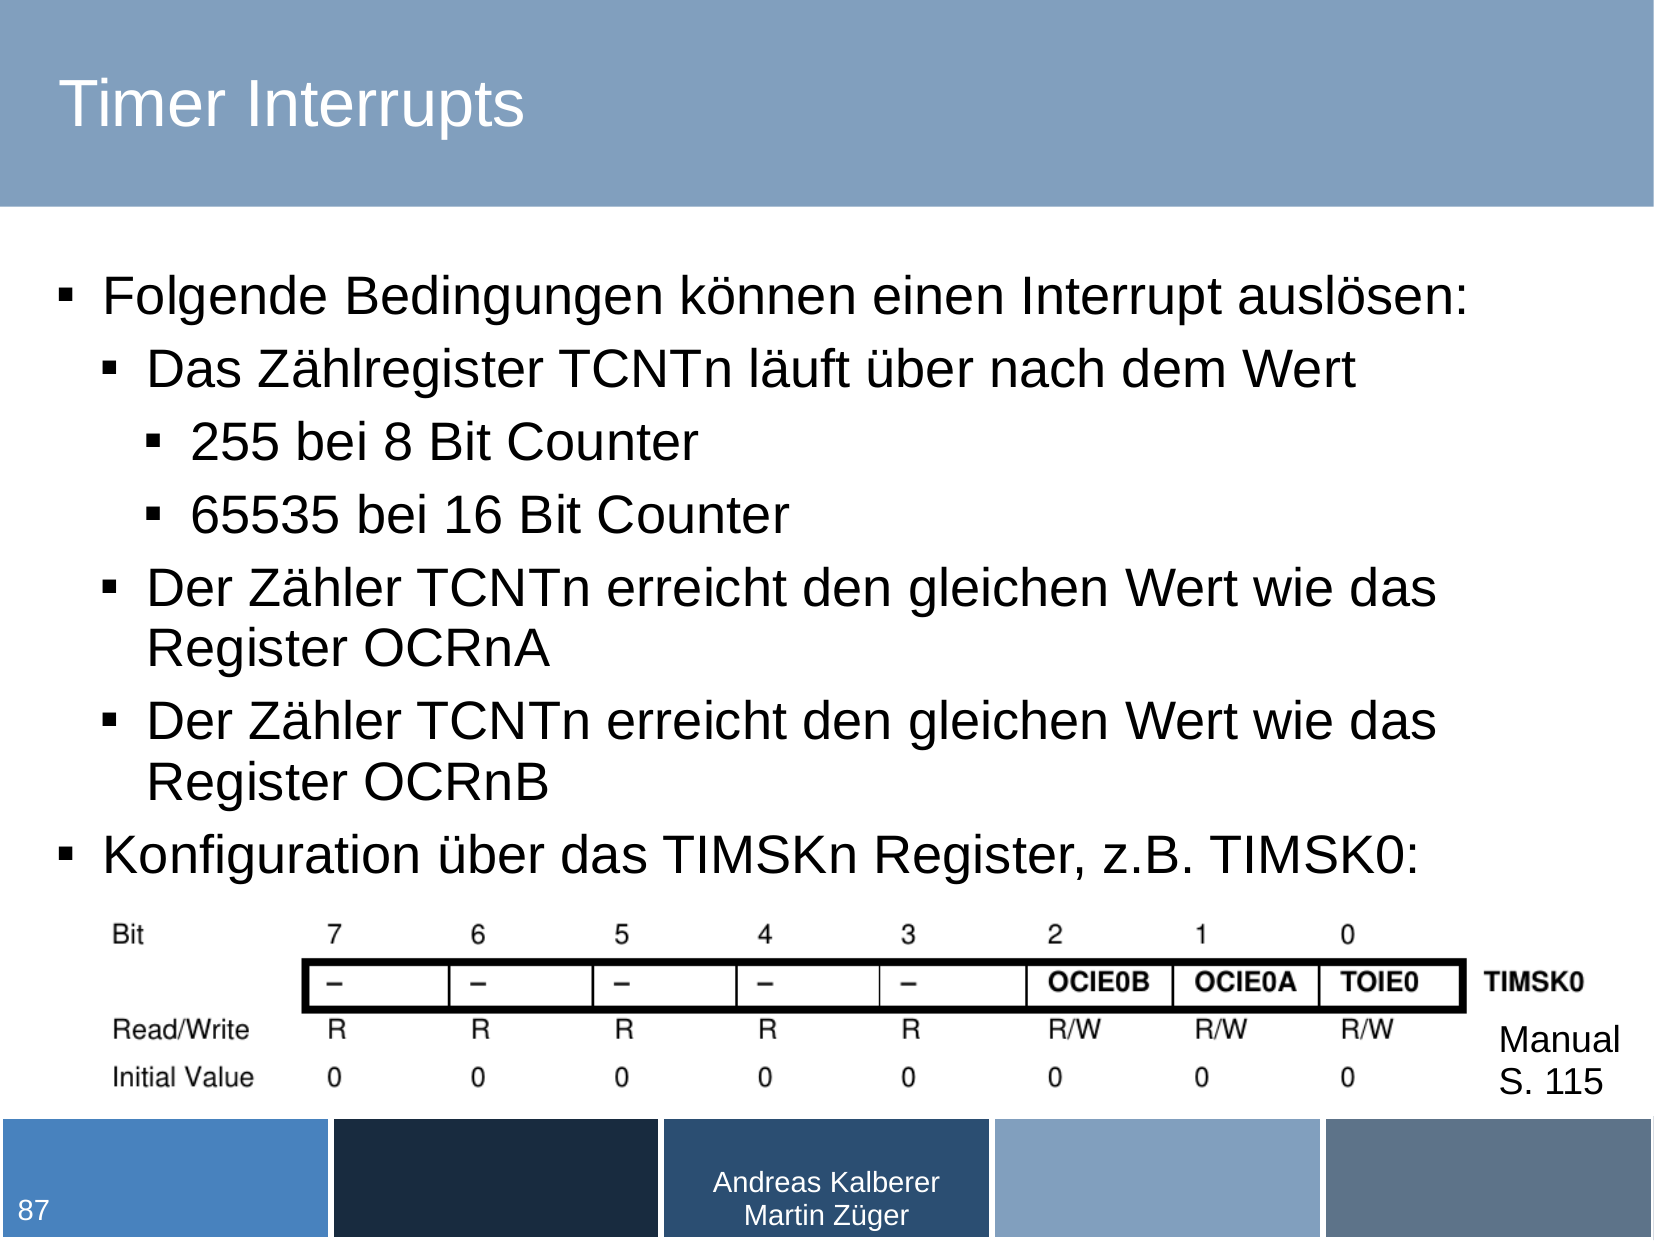

# Timer Interrupts
Folgende Bedingungen können einen Interrupt auslösen:
Das Zählregister TCNTn läuft über nach dem Wert
255 bei 8 Bit Counter
65535 bei 16 Bit Counter
Der Zähler TCNTn erreicht den gleichen Wert wie das Register OCRnA
Der Zähler TCNTn erreicht den gleichen Wert wie das Register OCRnB
Konfiguration über das TIMSKn Register, z.B. TIMSK0:
Manual
S. 115
LibreOffice Productivity Suite
87